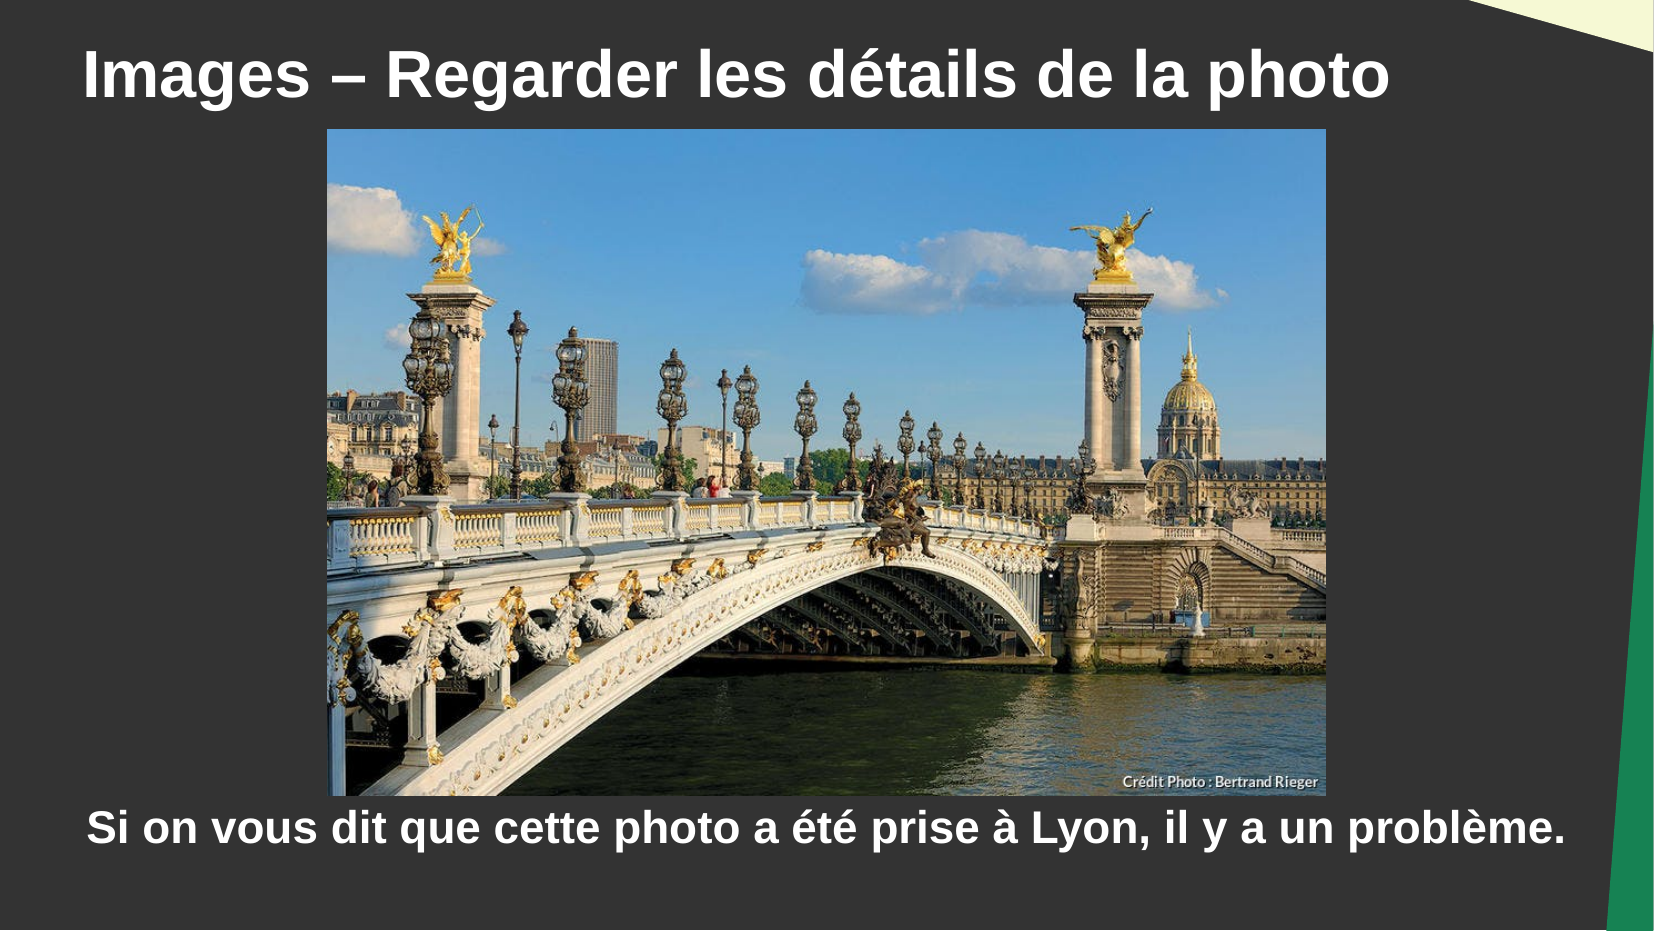

# Images – Regarder les détails de la photo
Si on vous dit que cette photo a été prise à Lyon, il y a un problème.